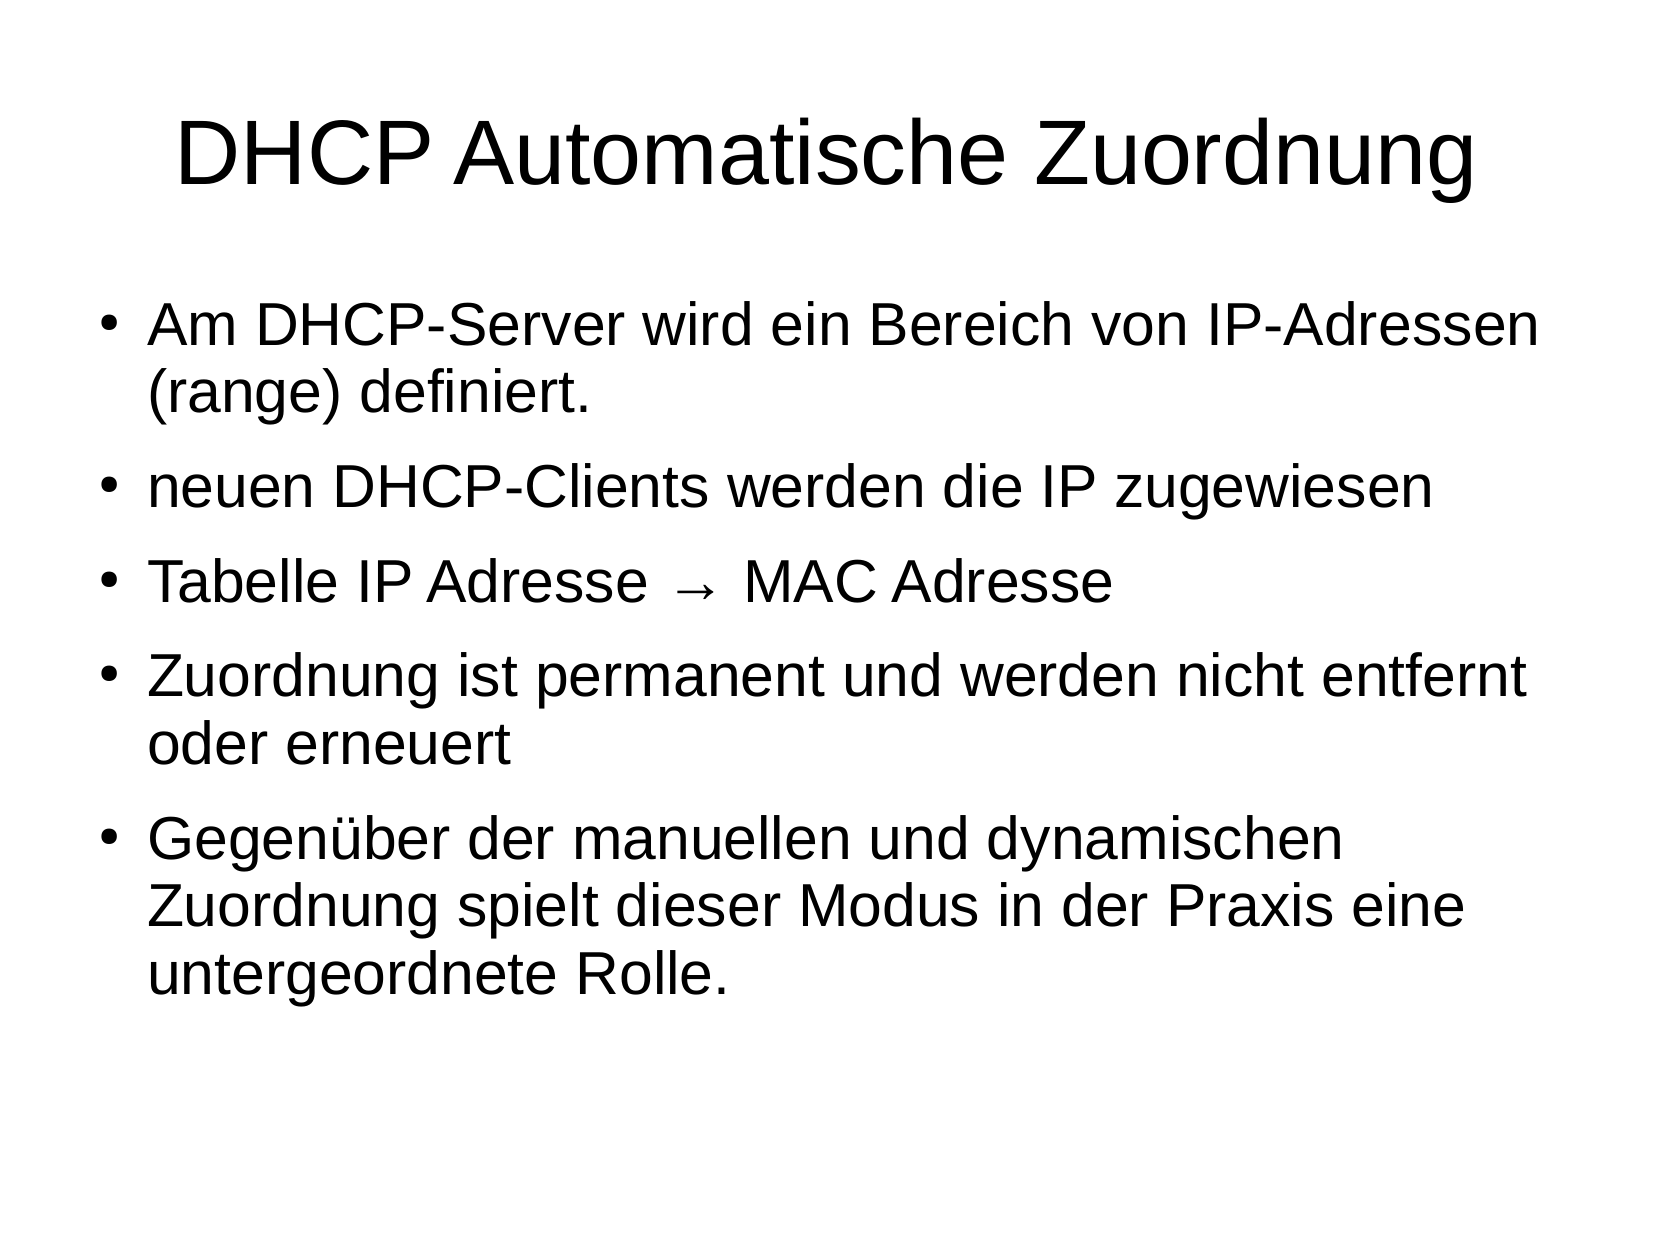

# DHCP Automatische Zuordnung
Am DHCP-Server wird ein Bereich von IP-Adressen (range) definiert.
neuen DHCP-Clients werden die IP zugewiesen
Tabelle IP Adresse → MAC Adresse
Zuordnung ist permanent und werden nicht entfernt oder erneuert
Gegenüber der manuellen und dynamischen Zuordnung spielt dieser Modus in der Praxis eine untergeordnete Rolle.